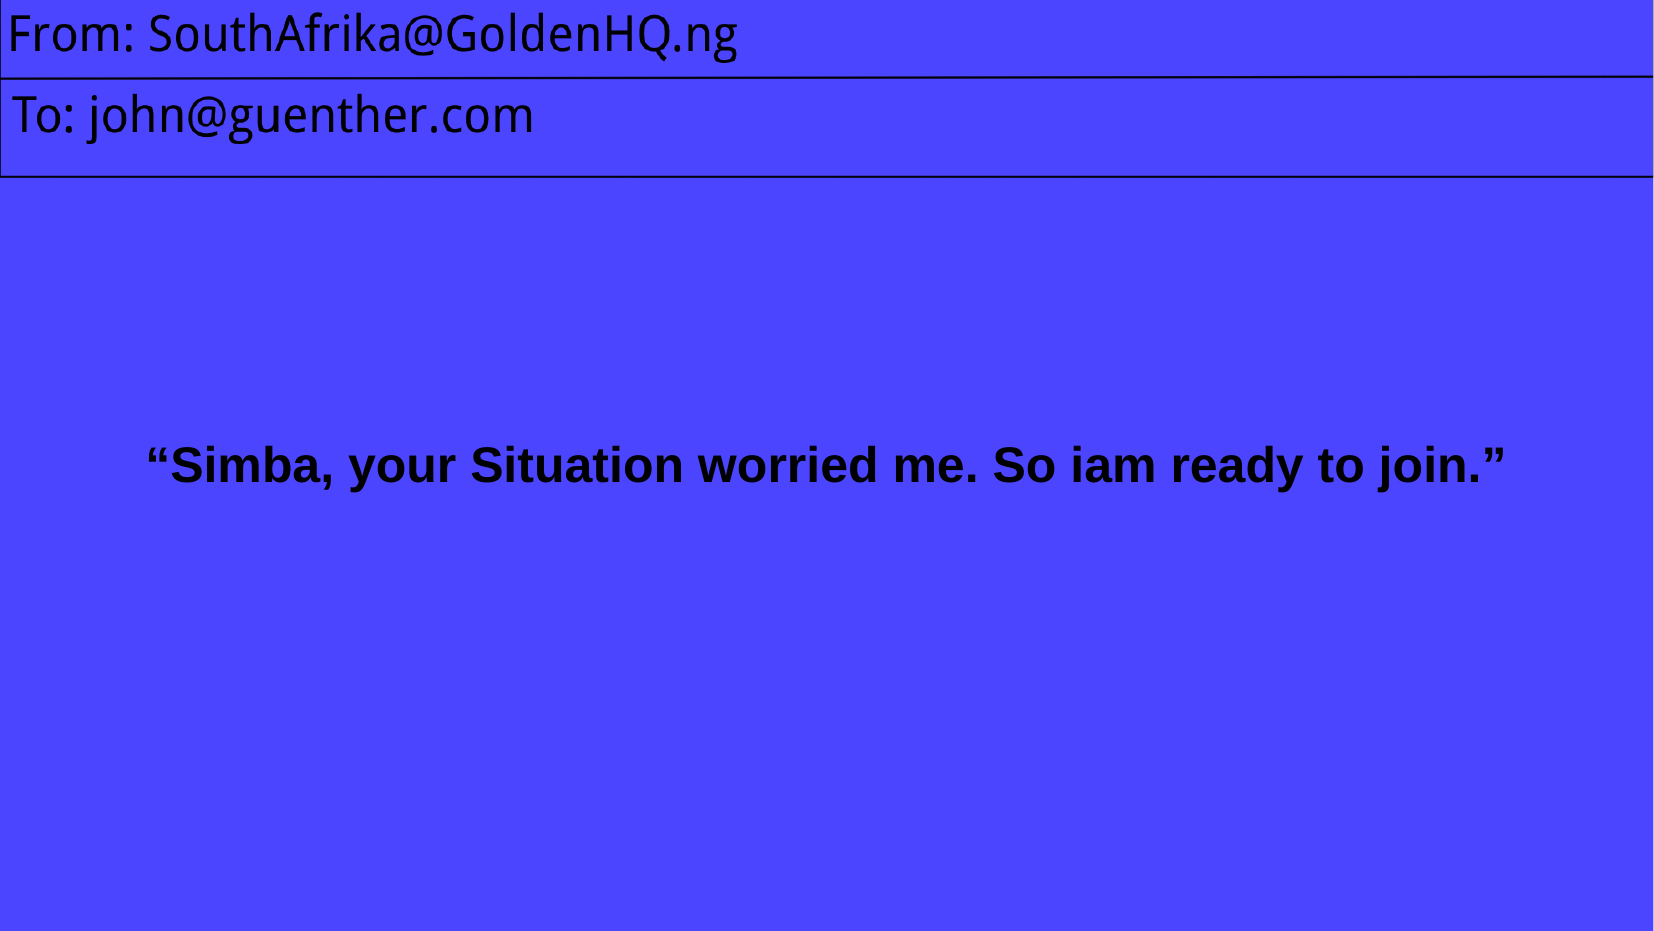

“Simba, your Situation worried me. So iam ready to join.”